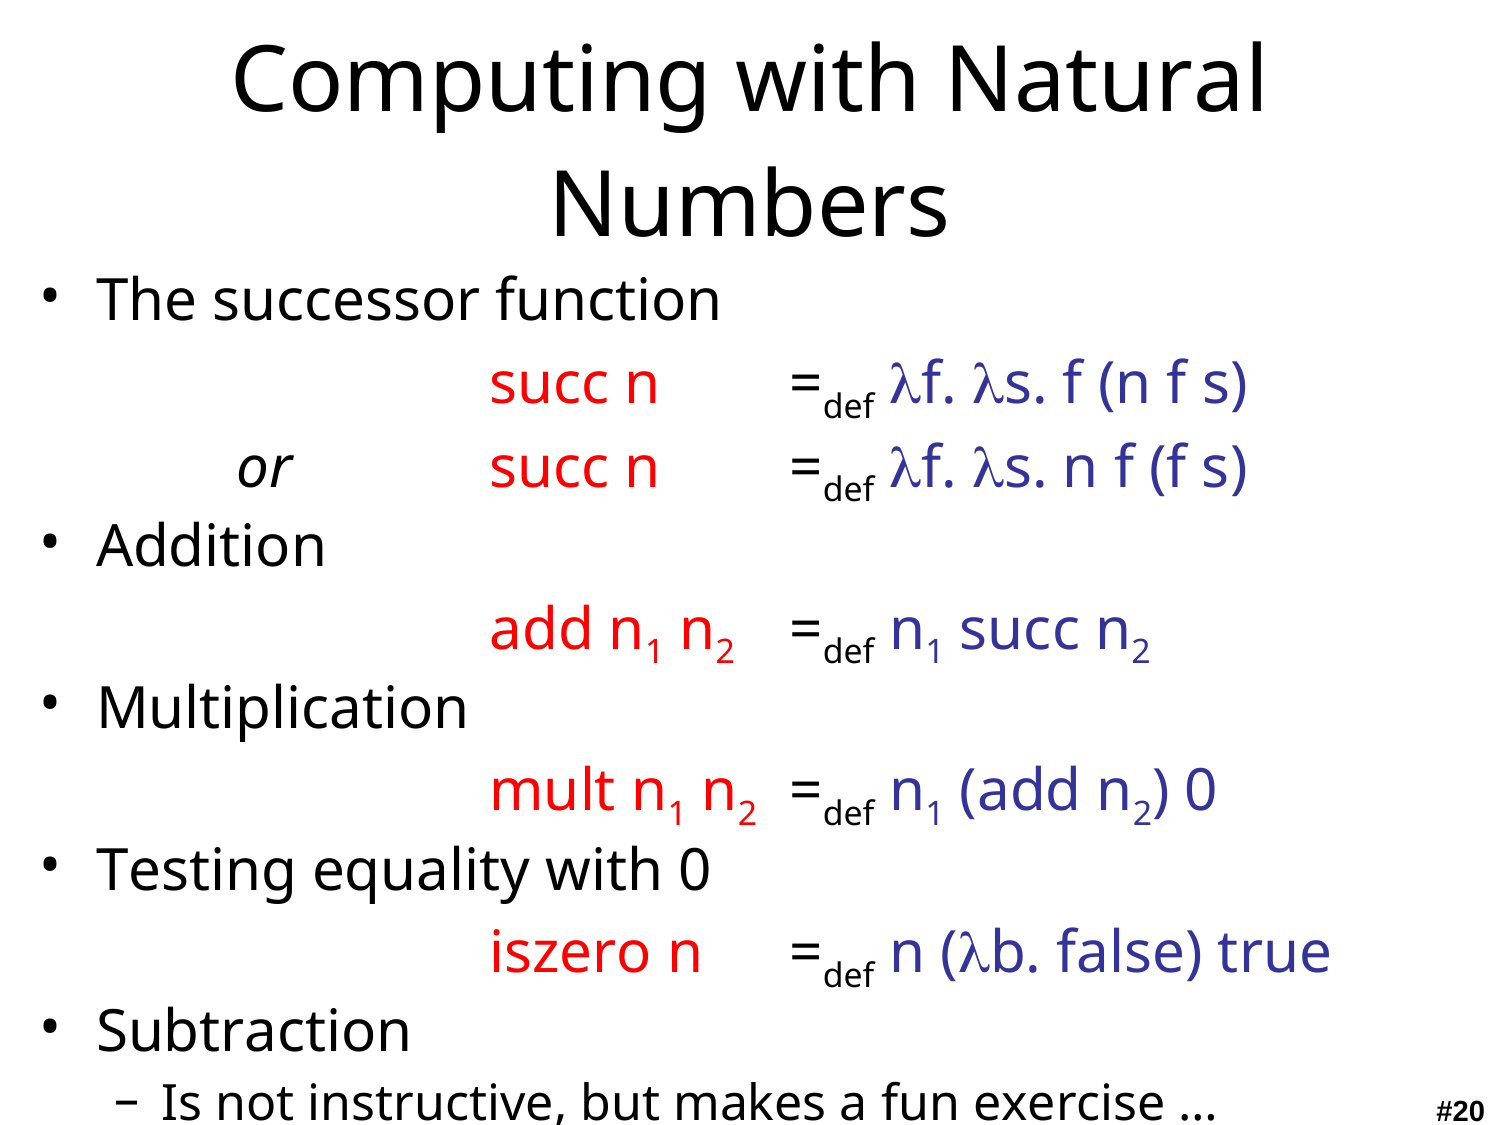

# Computing with Natural Numbers
The successor function
 		succ n 	=def f. s. f (n f s)
 or		succ n 	=def f. s. n f (f s)
Addition
 	add n1 n2 	=def n1 succ n2
Multiplication
 	mult n1 n2	=def n1 (add n2) 0
Testing equality with 0
 	iszero n	=def n (b. false) true
Subtraction
Is not instructive, but makes a fun exercise …
20